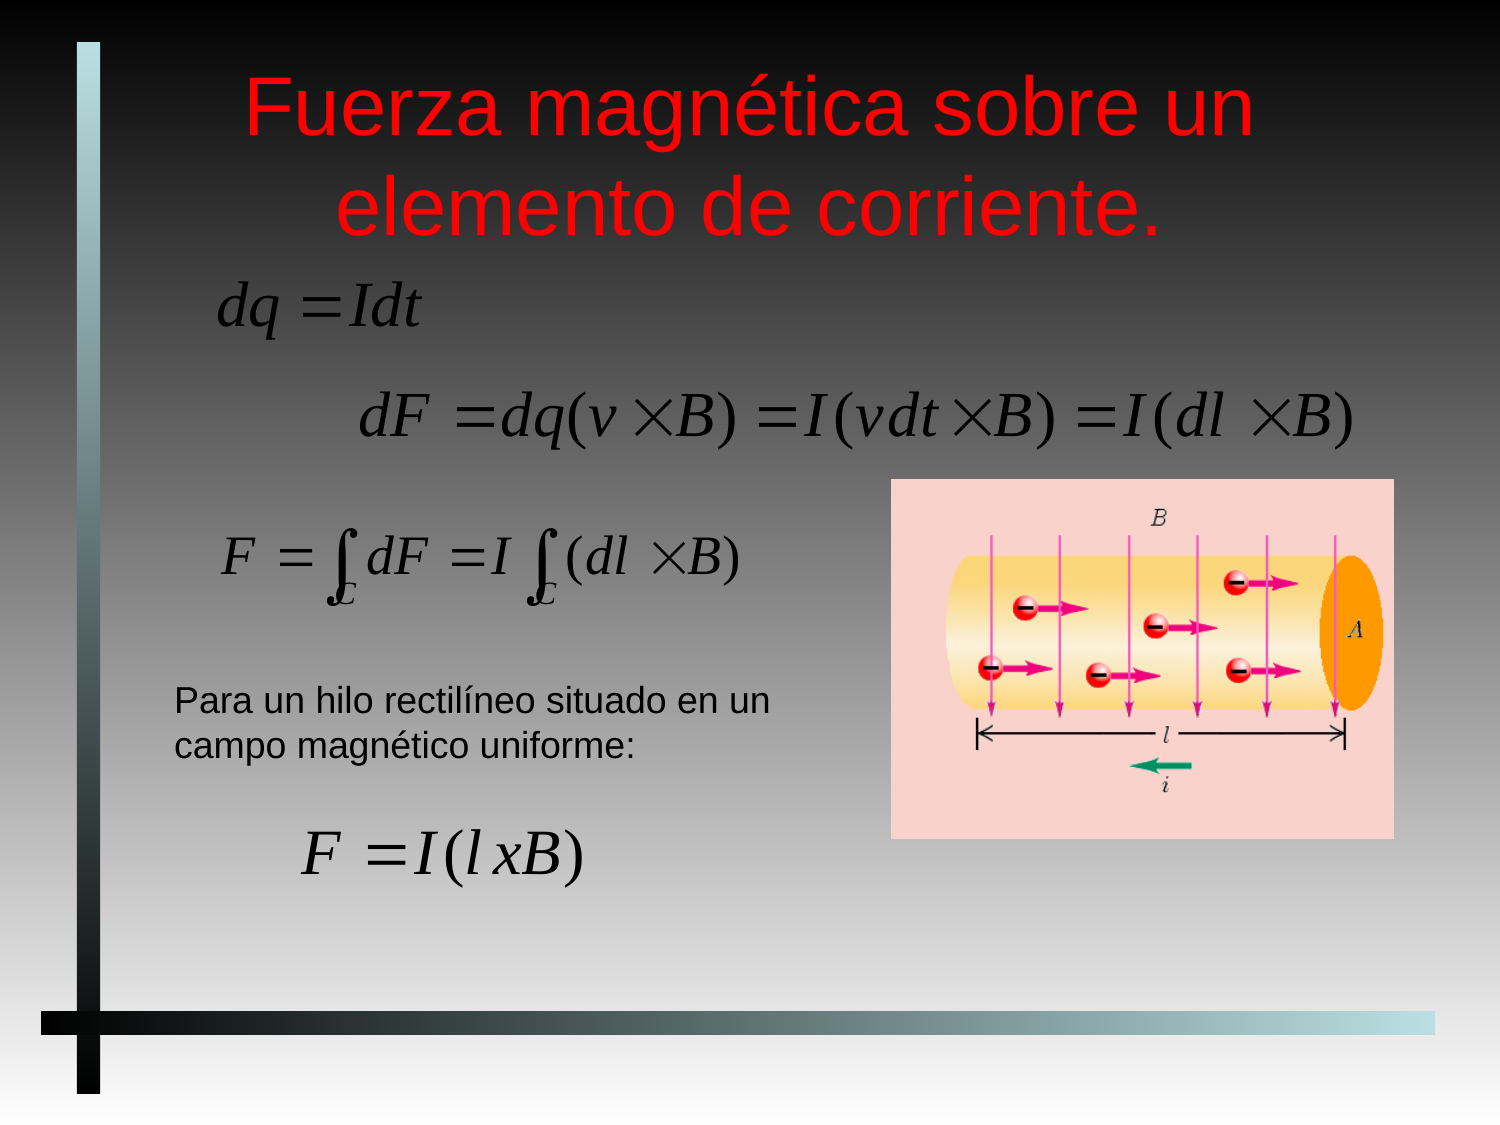

# Fuerza magnética sobre un elemento de corriente.
Para un hilo rectilíneo situado en un campo magnético uniforme: